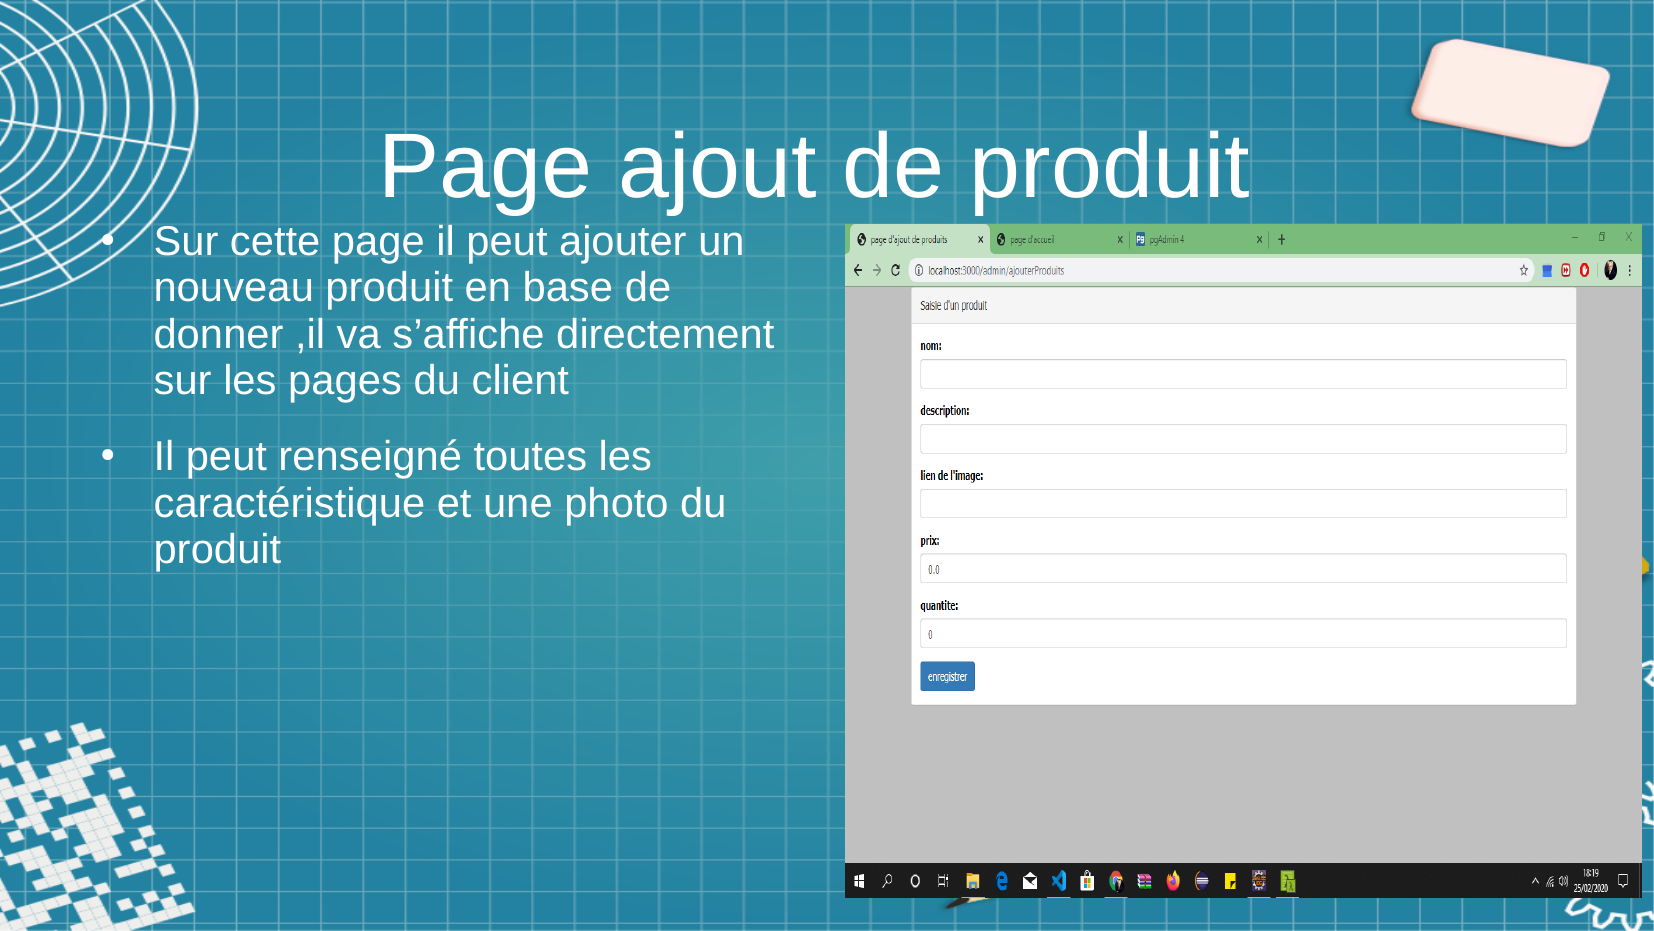

# Page ajout de produit
Sur cette page il peut ajouter un nouveau produit en base de donner ,il va s’affiche directement sur les pages du client
Il peut renseigné toutes les caractéristique et une photo du produit